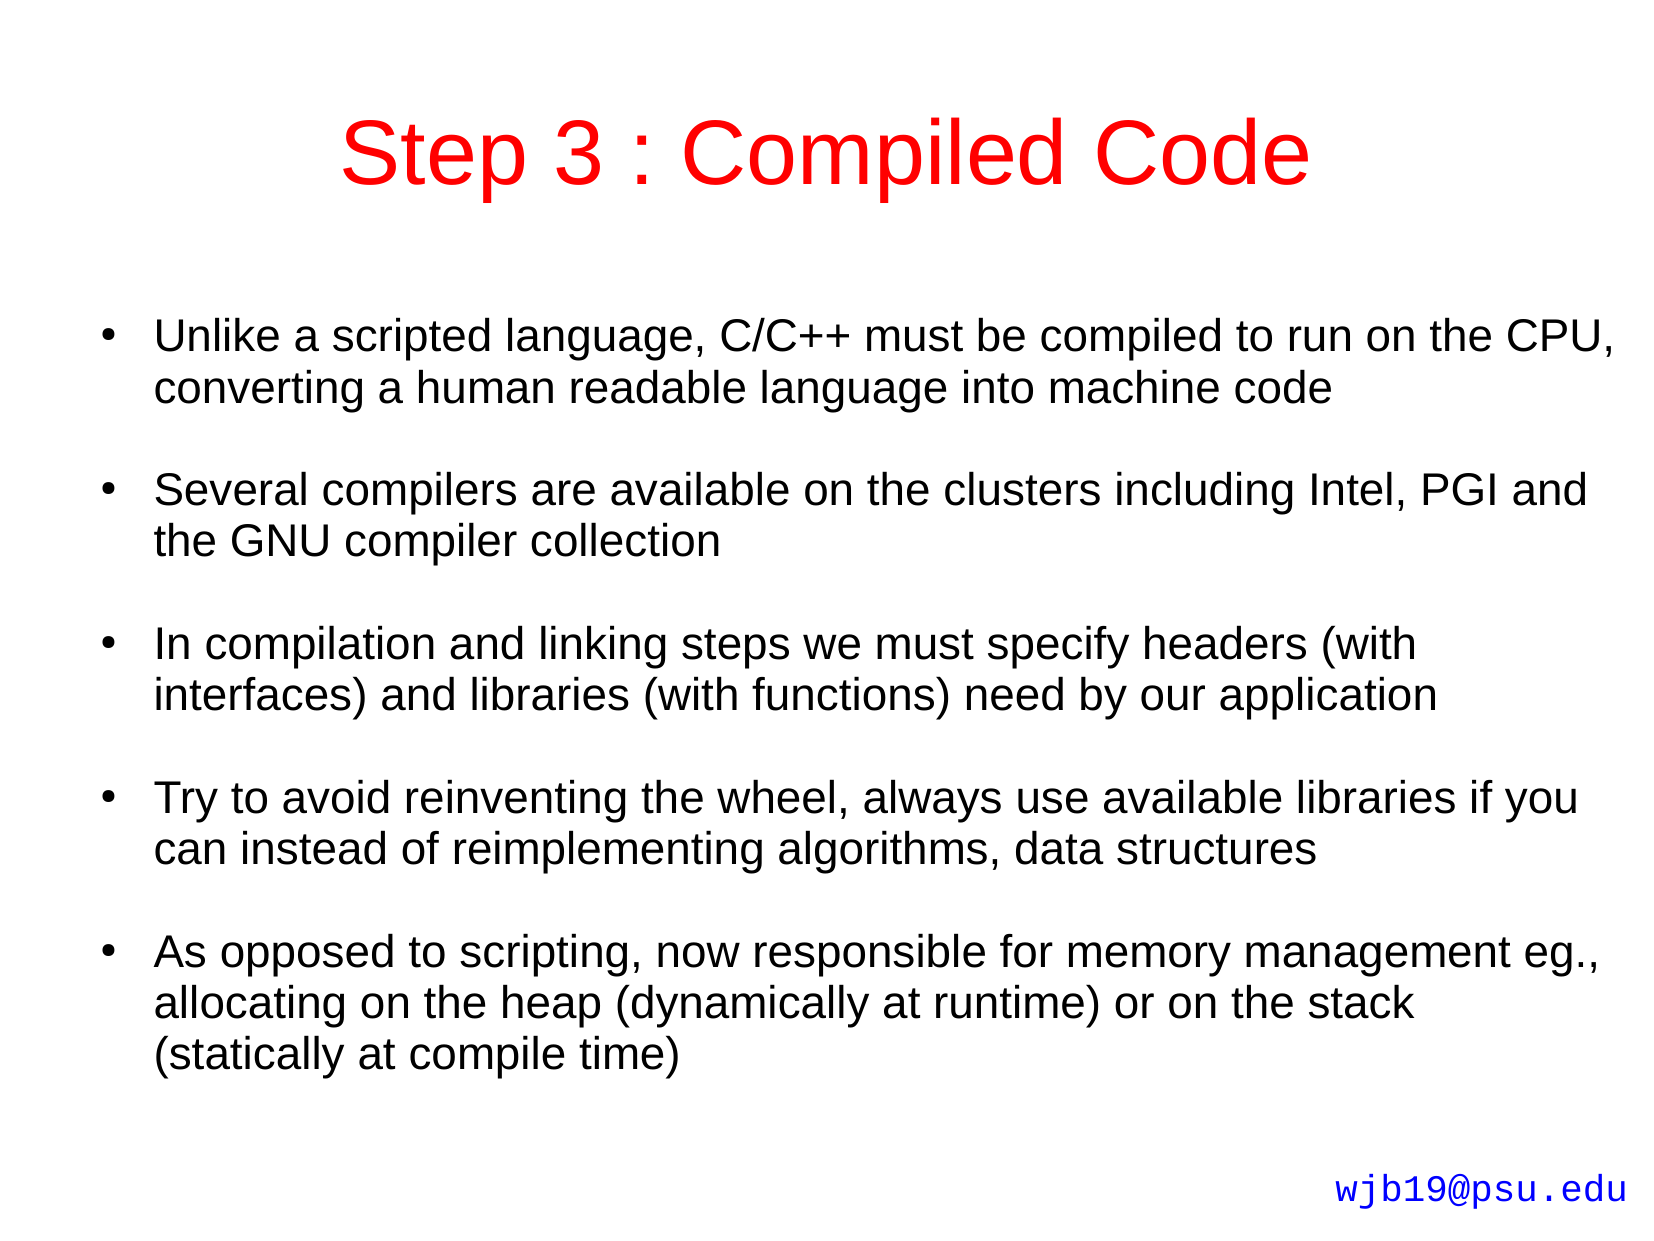

# Step 3 : Compiled Code
Unlike a scripted language, C/C++ must be compiled to run on the CPU, converting a human readable language into machine code
Several compilers are available on the clusters including Intel, PGI and the GNU compiler collection
In compilation and linking steps we must specify headers (with interfaces) and libraries (with functions) need by our application
Try to avoid reinventing the wheel, always use available libraries if you can instead of reimplementing algorithms, data structures
As opposed to scripting, now responsible for memory management eg., allocating on the heap (dynamically at runtime) or on the stack (statically at compile time)
wjb19@psu.edu